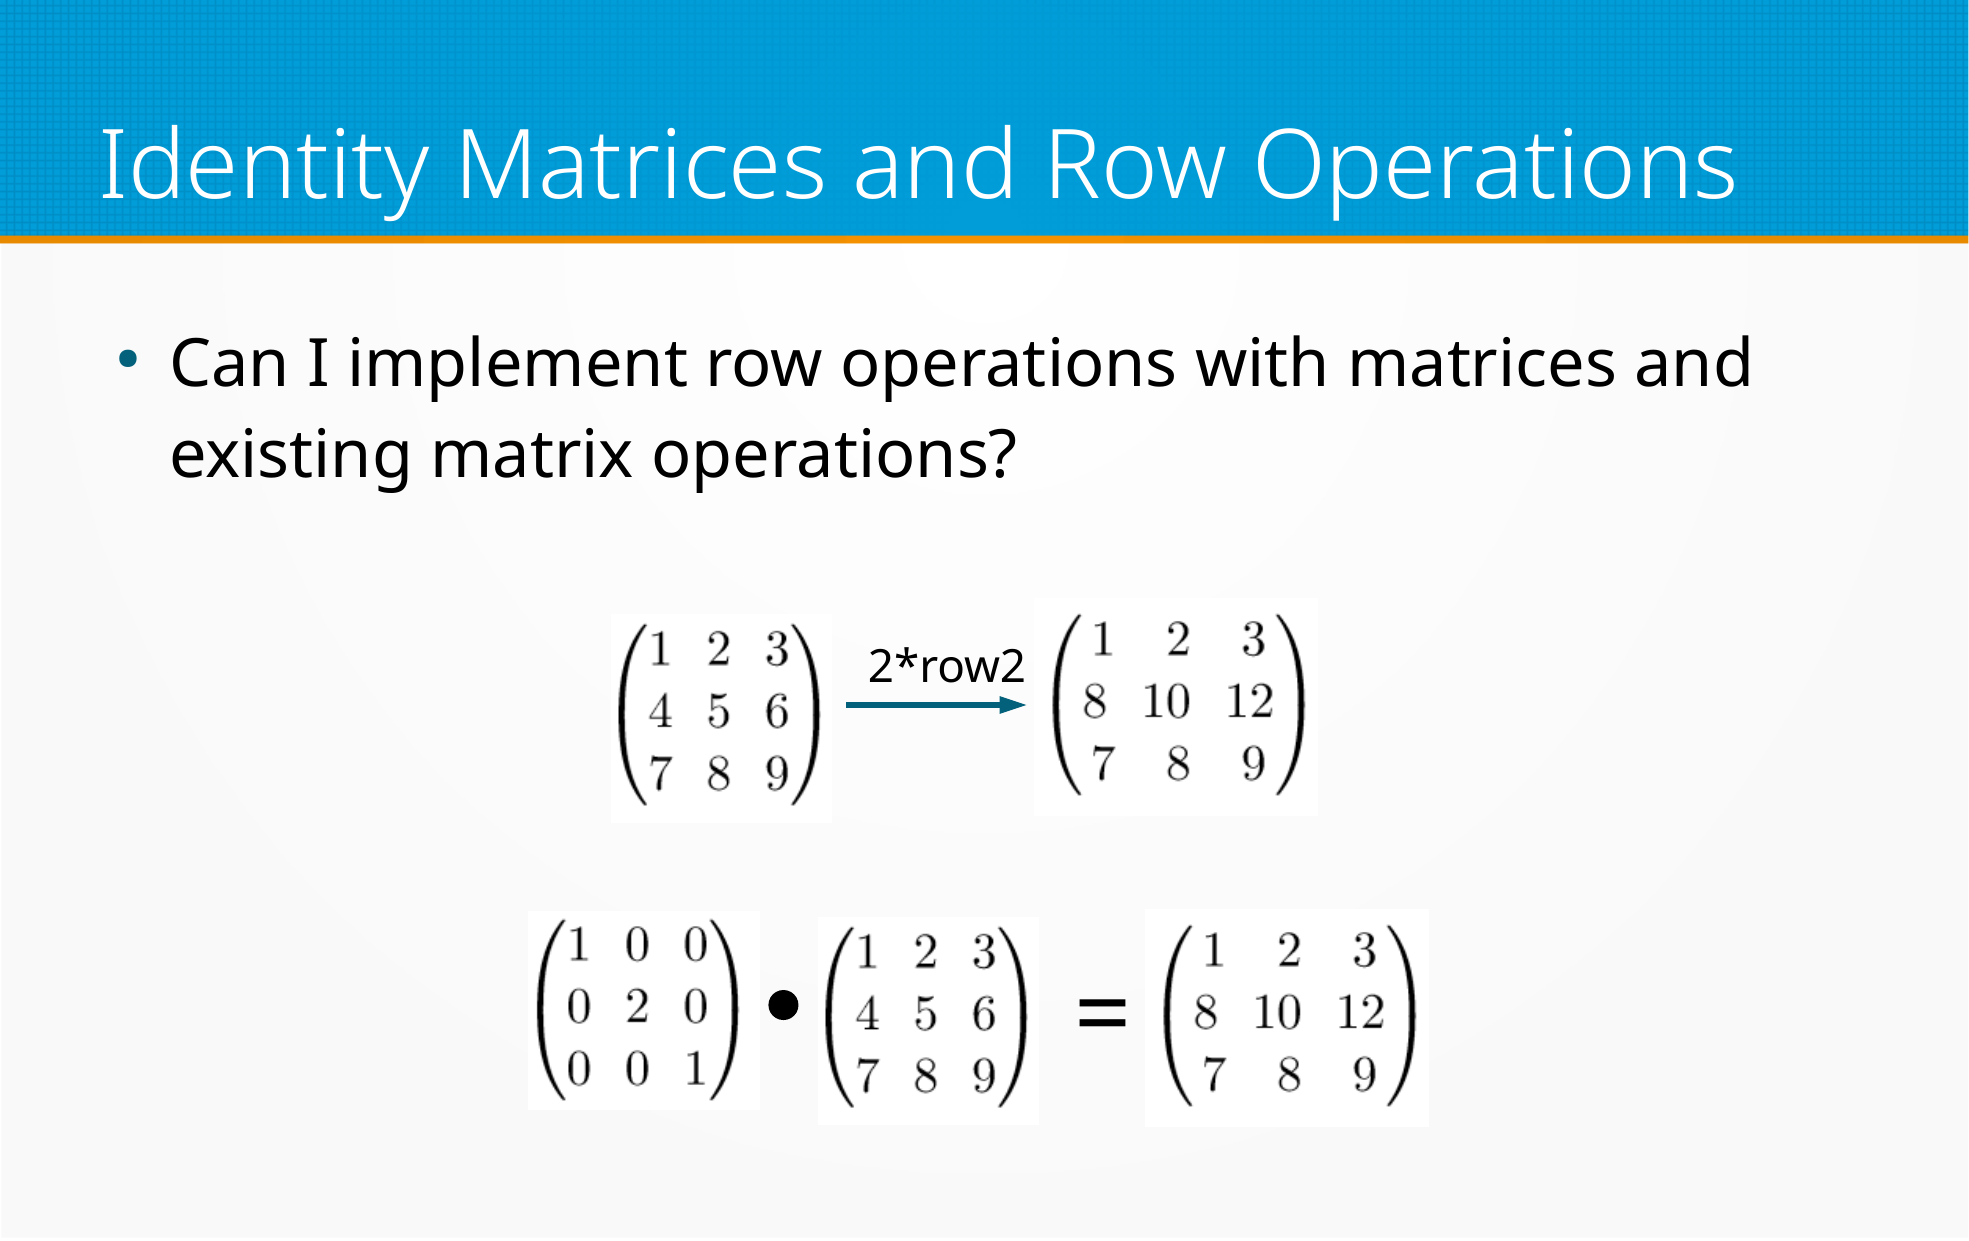

# Identity Matrices and Row Operations
Can I implement row operations with matrices and existing matrix operations?
2*row2
=